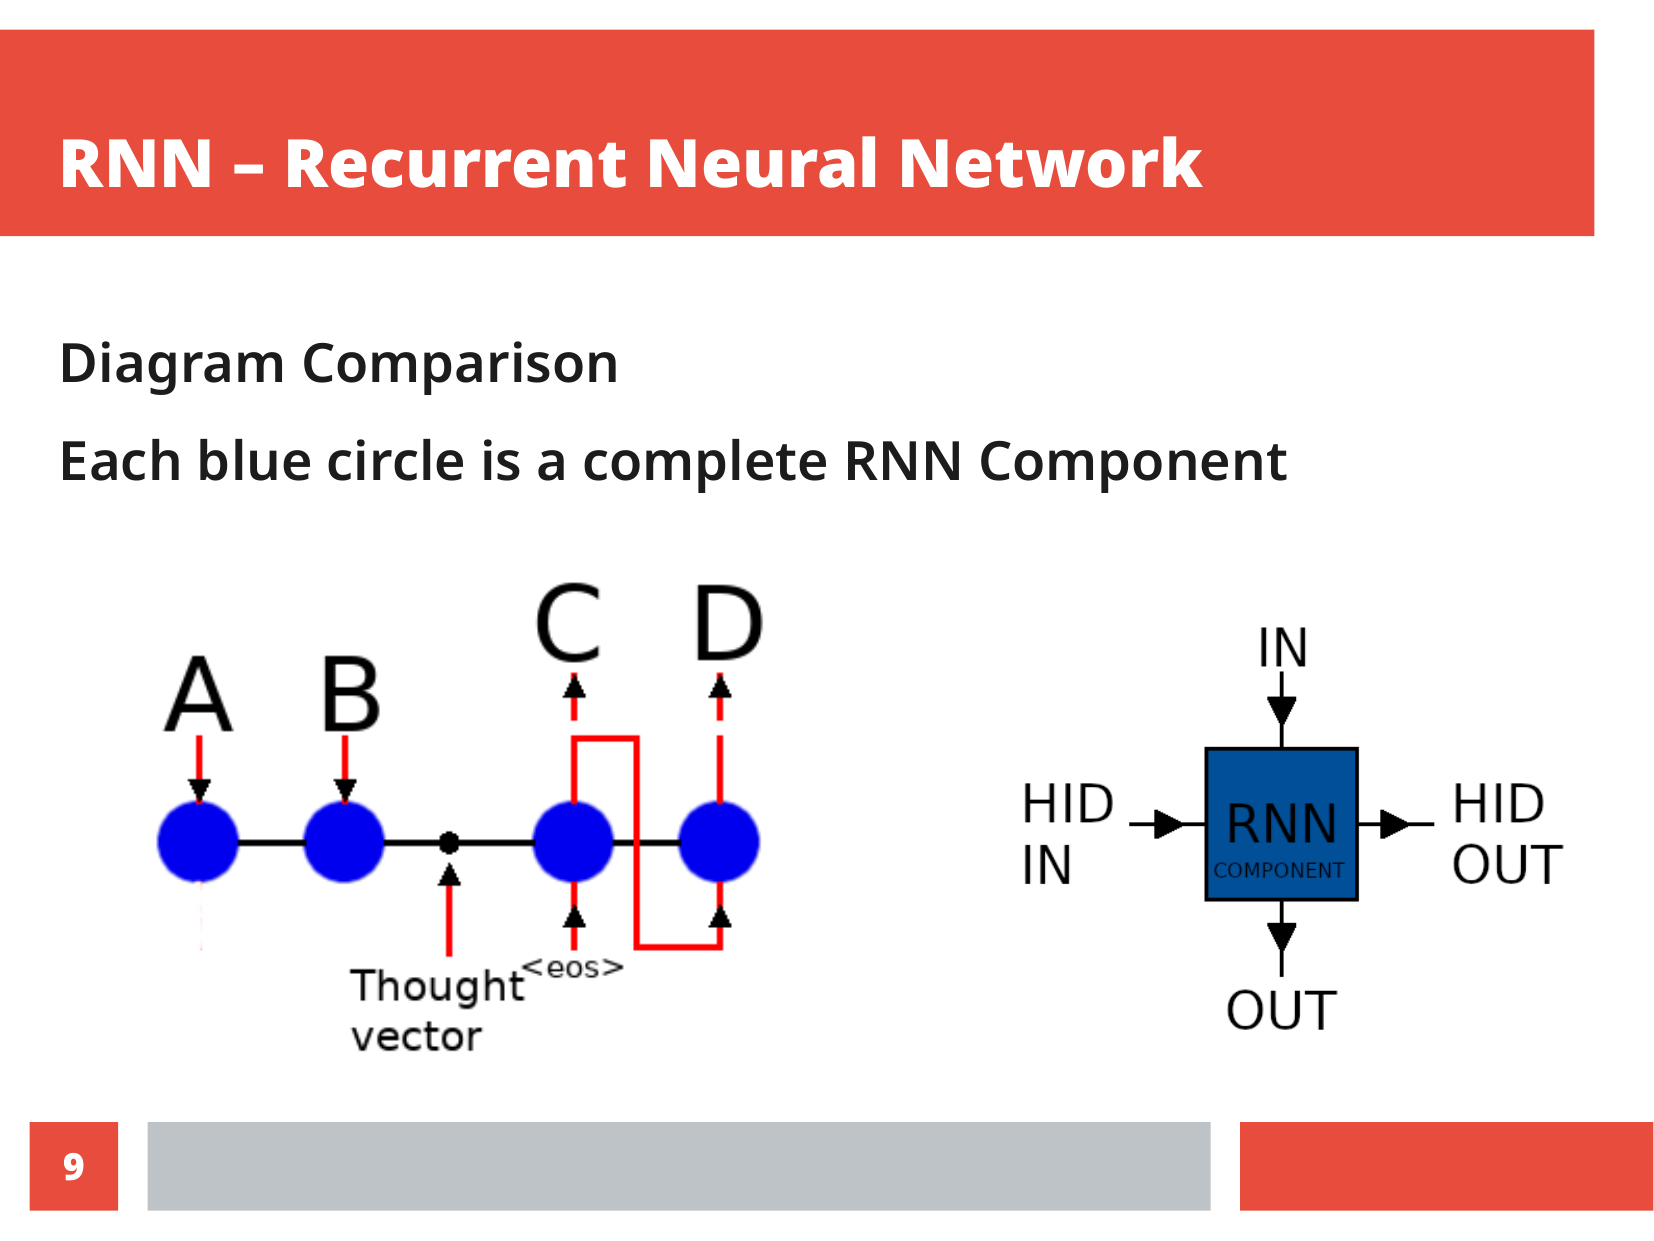

# RNN – Recurrent Neural Network
Diagram Comparison
Each blue circle is a complete RNN Component
9